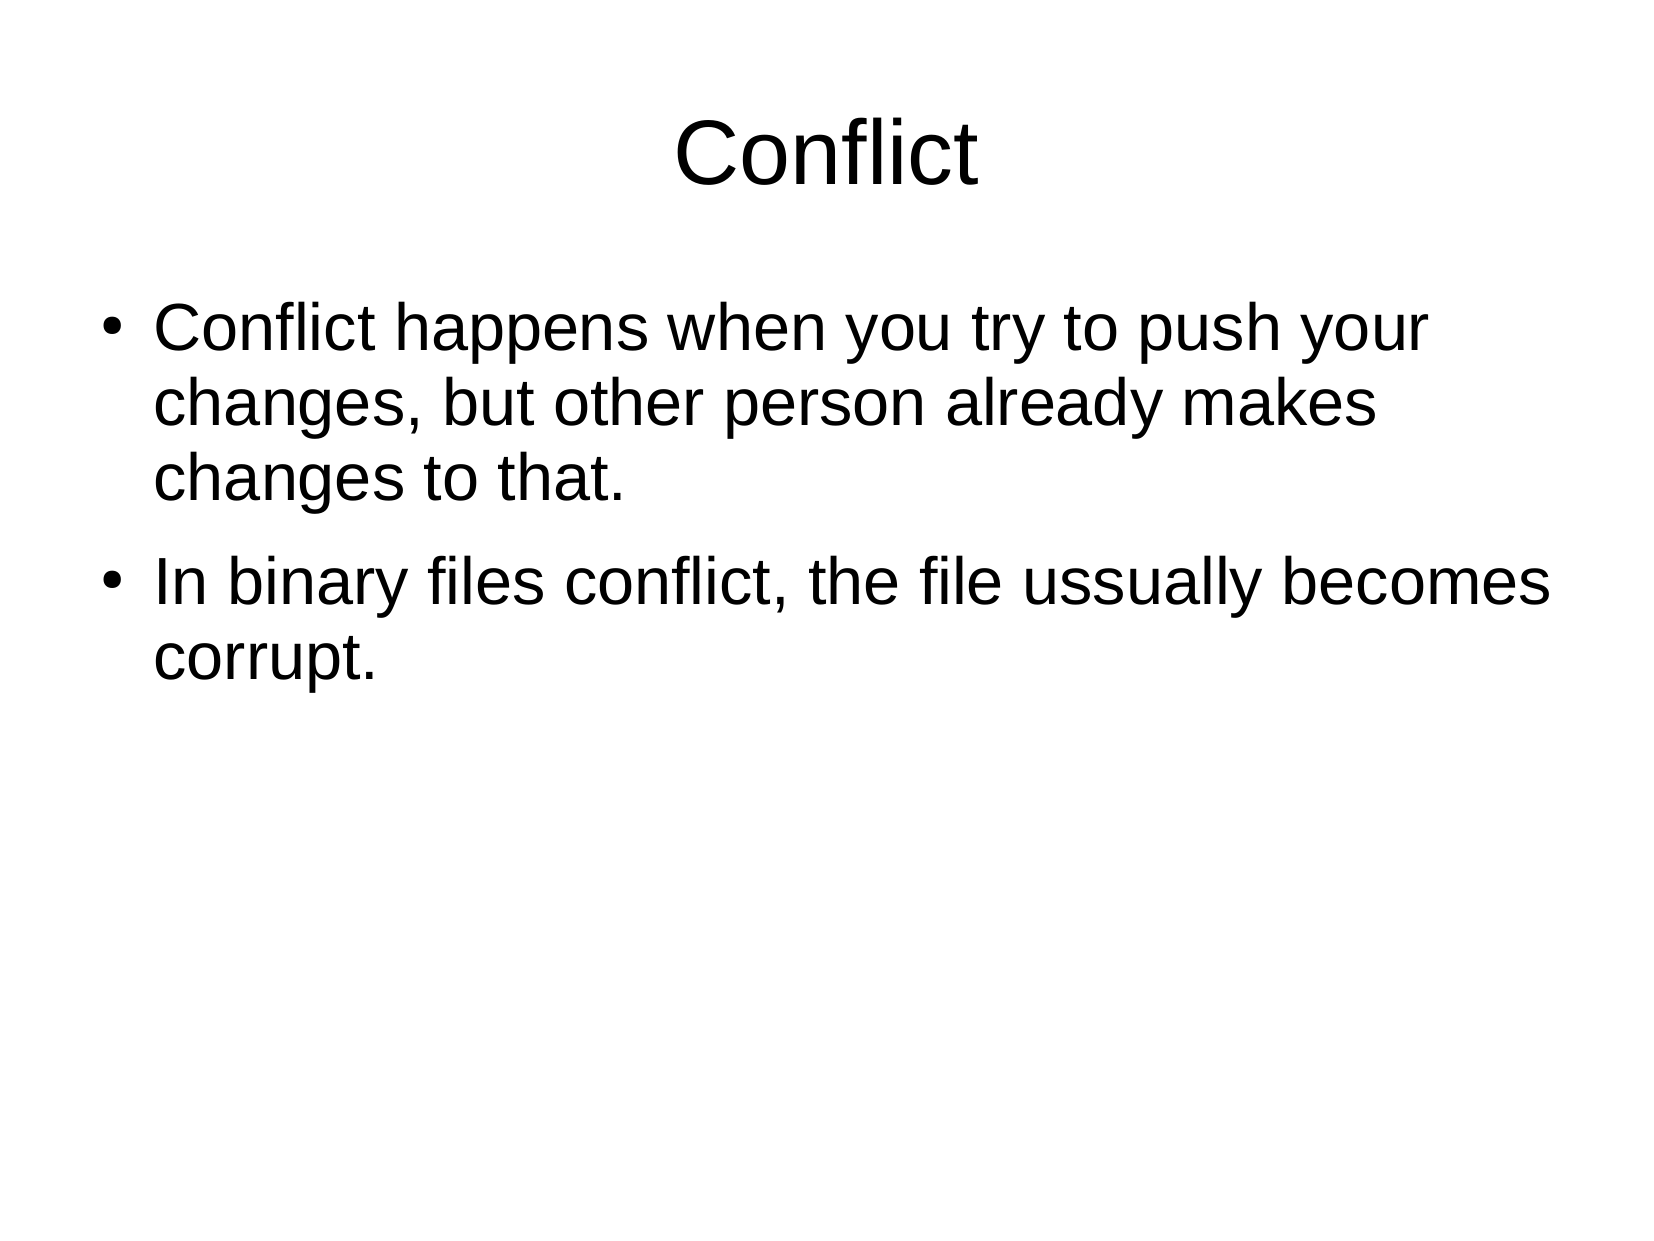

# Conflict
Conflict happens when you try to push your changes, but other person already makes changes to that.
In binary files conflict, the file ussually becomes corrupt.